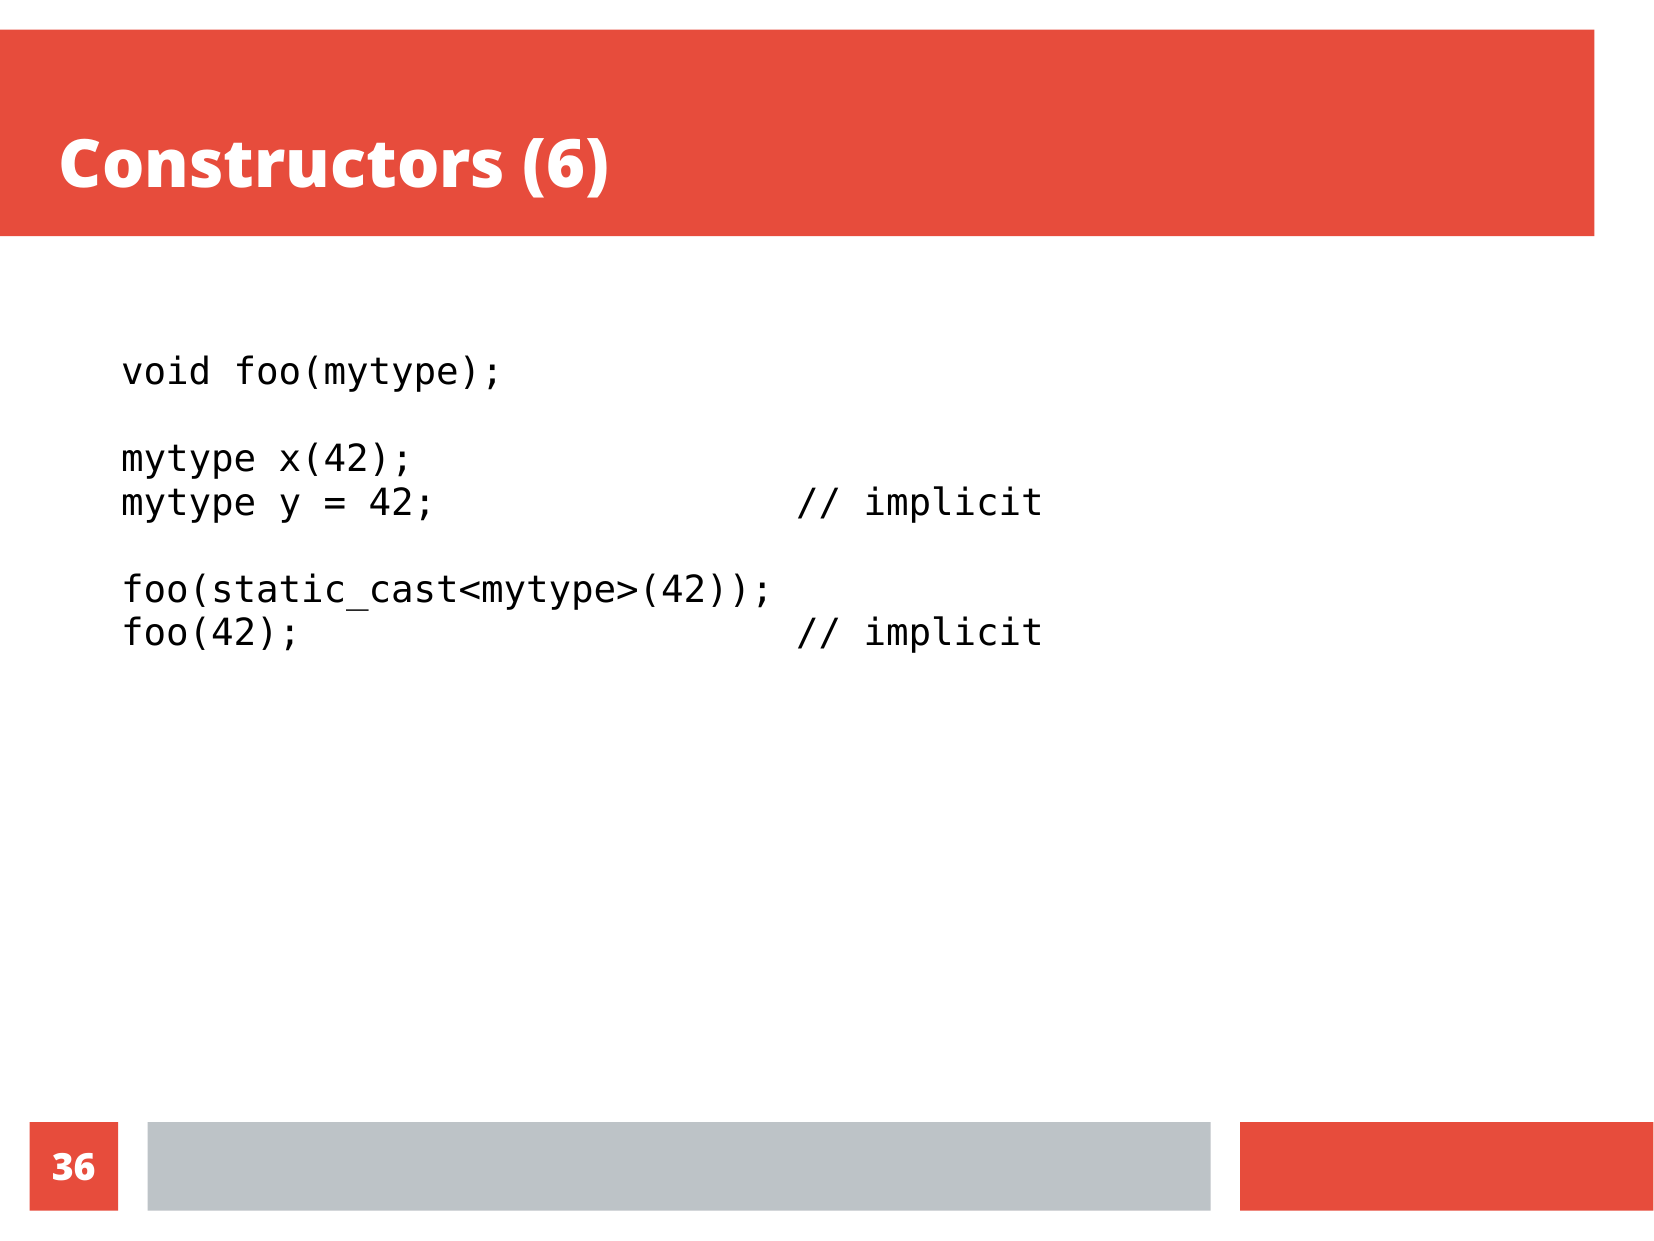

# Constructors (6)
void foo(mytype);
mytype x(42);
mytype y = 42; // implicit
foo(static_cast<mytype>(42));
foo(42); // implicit
36